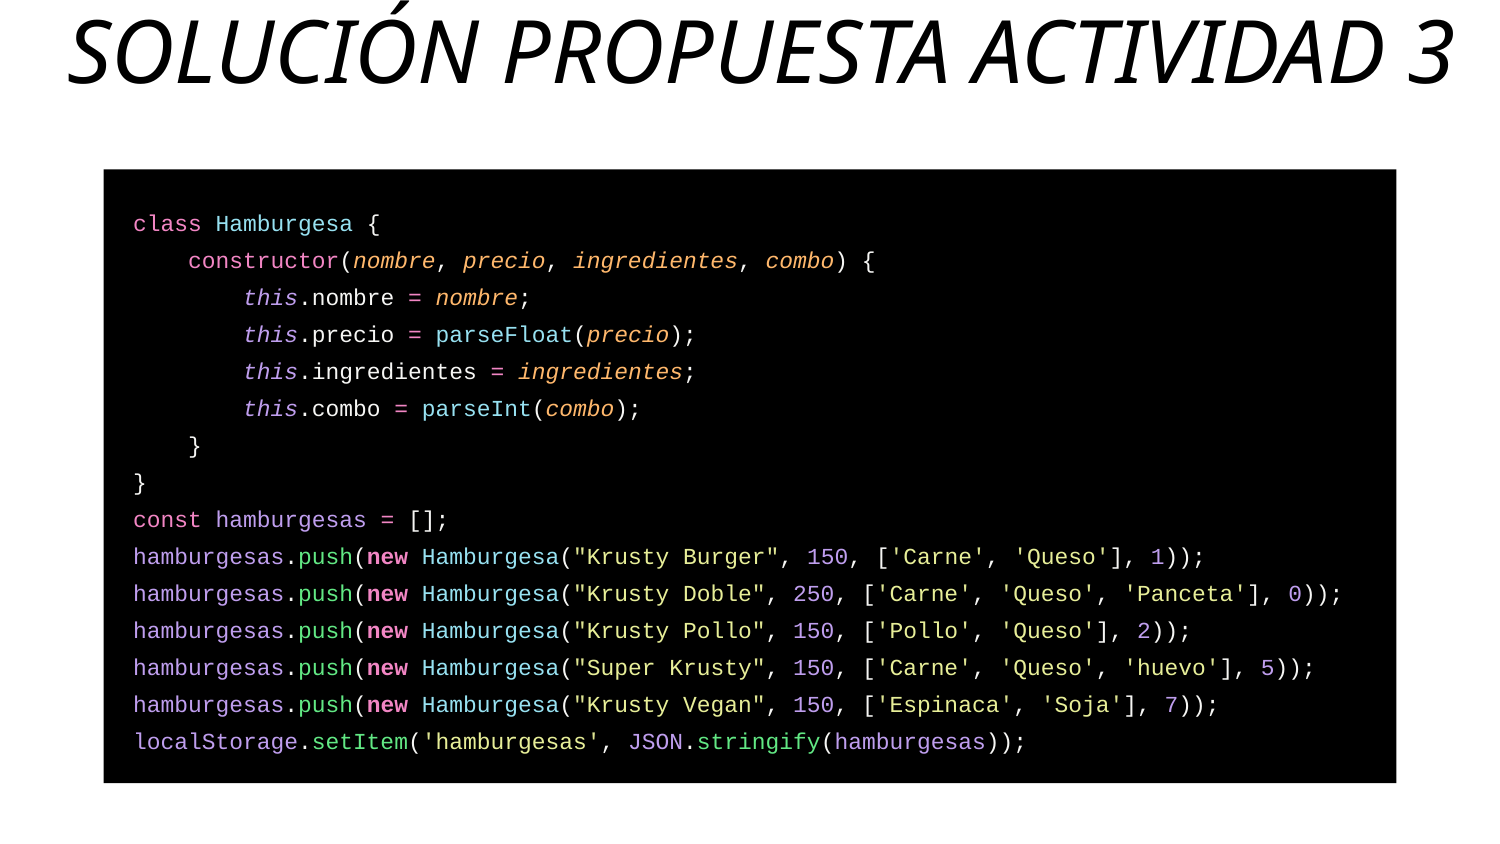

SOLUCIÓN PROPUESTA ACTIVIDAD 3
class Hamburgesa {
 constructor(nombre, precio, ingredientes, combo) {
 this.nombre = nombre;
 this.precio = parseFloat(precio);
 this.ingredientes = ingredientes;
 this.combo = parseInt(combo);
 }
}
const hamburgesas = [];
hamburgesas.push(new Hamburgesa("Krusty Burger", 150, ['Carne', 'Queso'], 1));
hamburgesas.push(new Hamburgesa("Krusty Doble", 250, ['Carne', 'Queso', 'Panceta'], 0));
hamburgesas.push(new Hamburgesa("Krusty Pollo", 150, ['Pollo', 'Queso'], 2));
hamburgesas.push(new Hamburgesa("Super Krusty", 150, ['Carne', 'Queso', 'huevo'], 5));
hamburgesas.push(new Hamburgesa("Krusty Vegan", 150, ['Espinaca', 'Soja'], 7));
localStorage.setItem('hamburgesas', JSON.stringify(hamburgesas));